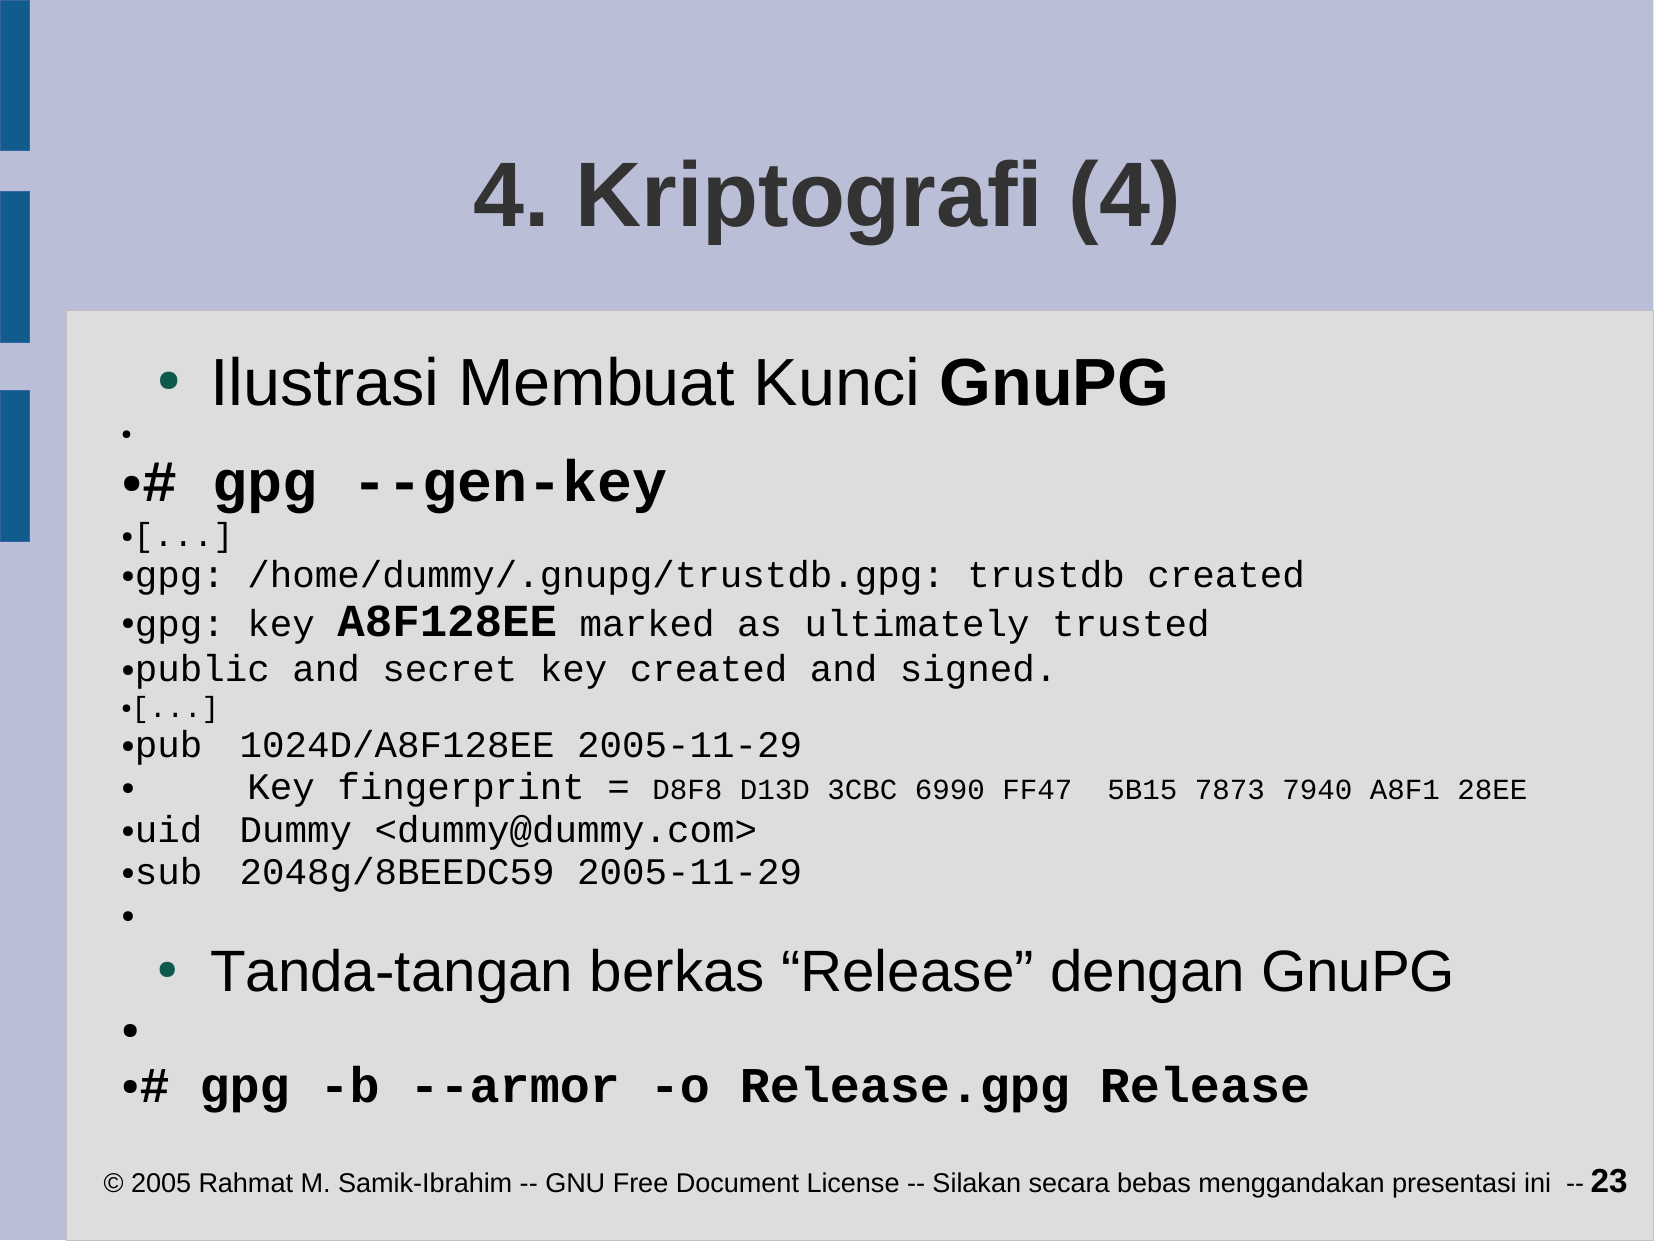

# 4. Kriptografi (4)
Ilustrasi Membuat Kunci GnuPG
# gpg --gen-key
[...]
gpg: /home/dummy/.gnupg/trustdb.gpg: trustdb created
gpg: key A8F128EE marked as ultimately trusted
public and secret key created and signed.
[...]
pub	1024D/A8F128EE 2005-11-29
 Key fingerprint = D8F8 D13D 3CBC 6990 FF47 5B15 7873 7940 A8F1 28EE
uid	Dummy <dummy@dummy.com>
sub	2048g/8BEEDC59 2005-11-29
Tanda-tangan berkas “Release” dengan GnuPG
# gpg -b --armor -o Release.gpg Release